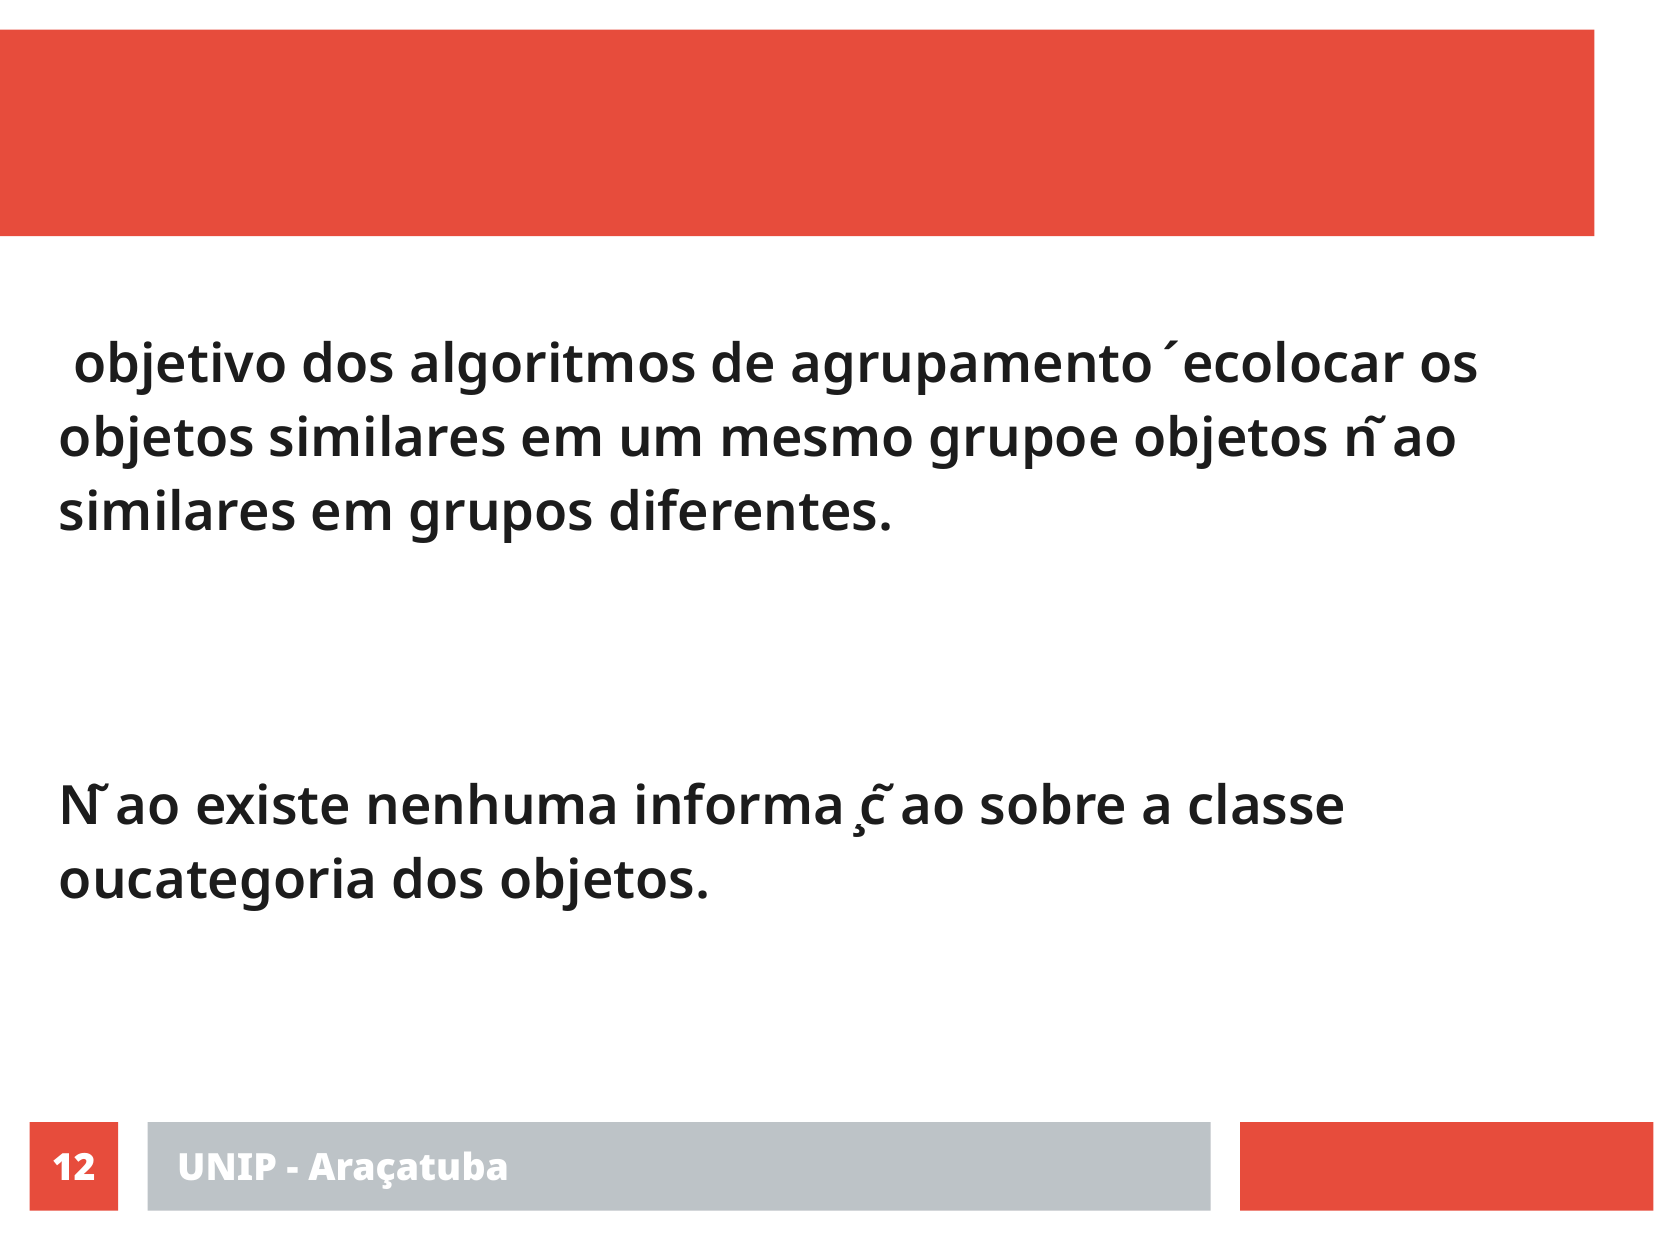

#
 objetivo dos algoritmos de agrupamento ́ecolocar os objetos similares em um mesmo grupoe objetos n ̃ao similares em grupos diferentes.
N ̃ao existe nenhuma informa ̧c ̃ao sobre a classe oucategoria dos objetos.
12
UNIP - Araçatuba